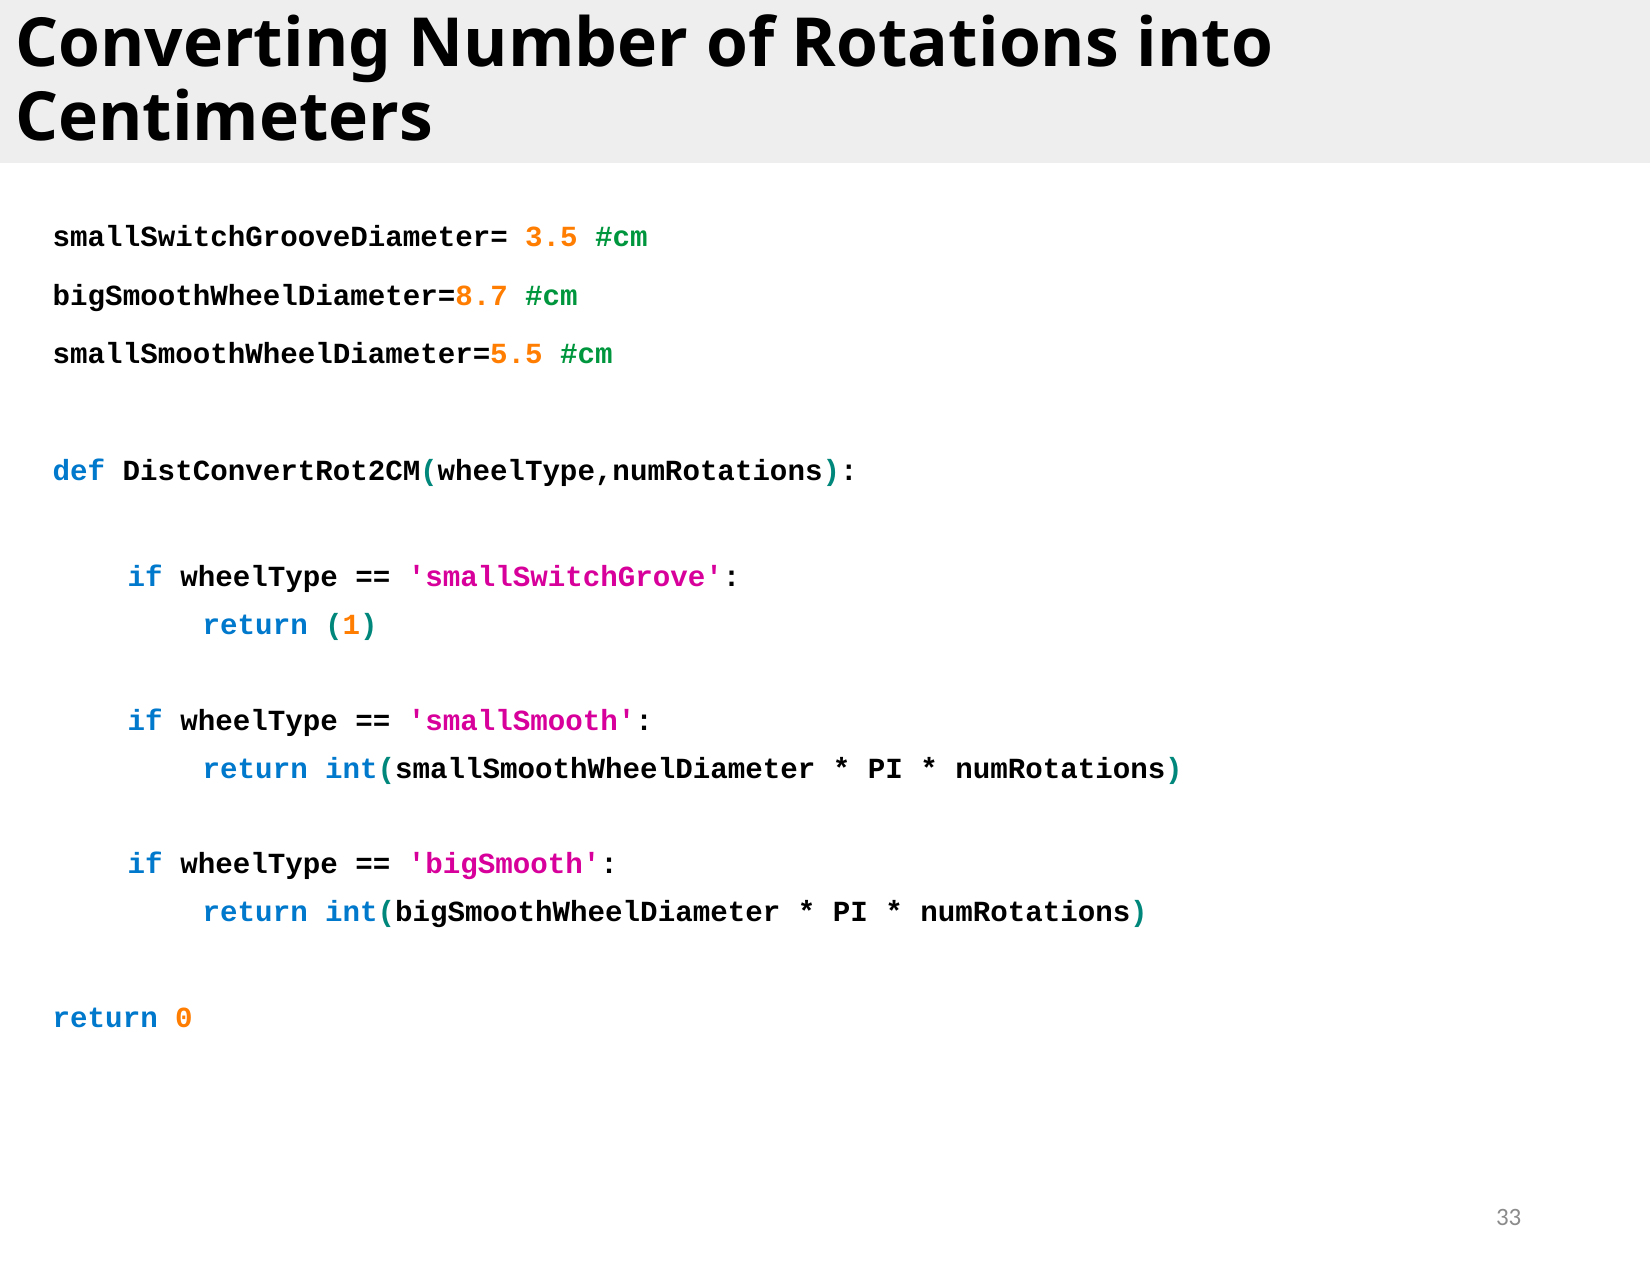

# Converting Number of Rotations into Centimeters
smallSwitchGrooveDiameter= 3.5 #cm
bigSmoothWheelDiameter=8.7 #cm
smallSmoothWheelDiameter=5.5 #cm
def DistConvertRot2CM(wheelType,numRotations):
if wheelType == 'smallSwitchGrove':
return (1)
if wheelType == 'smallSmooth':
return int(smallSmoothWheelDiameter * PI * numRotations)
if wheelType == 'bigSmooth':
return int(bigSmoothWheelDiameter * PI * numRotations)
return 0
33